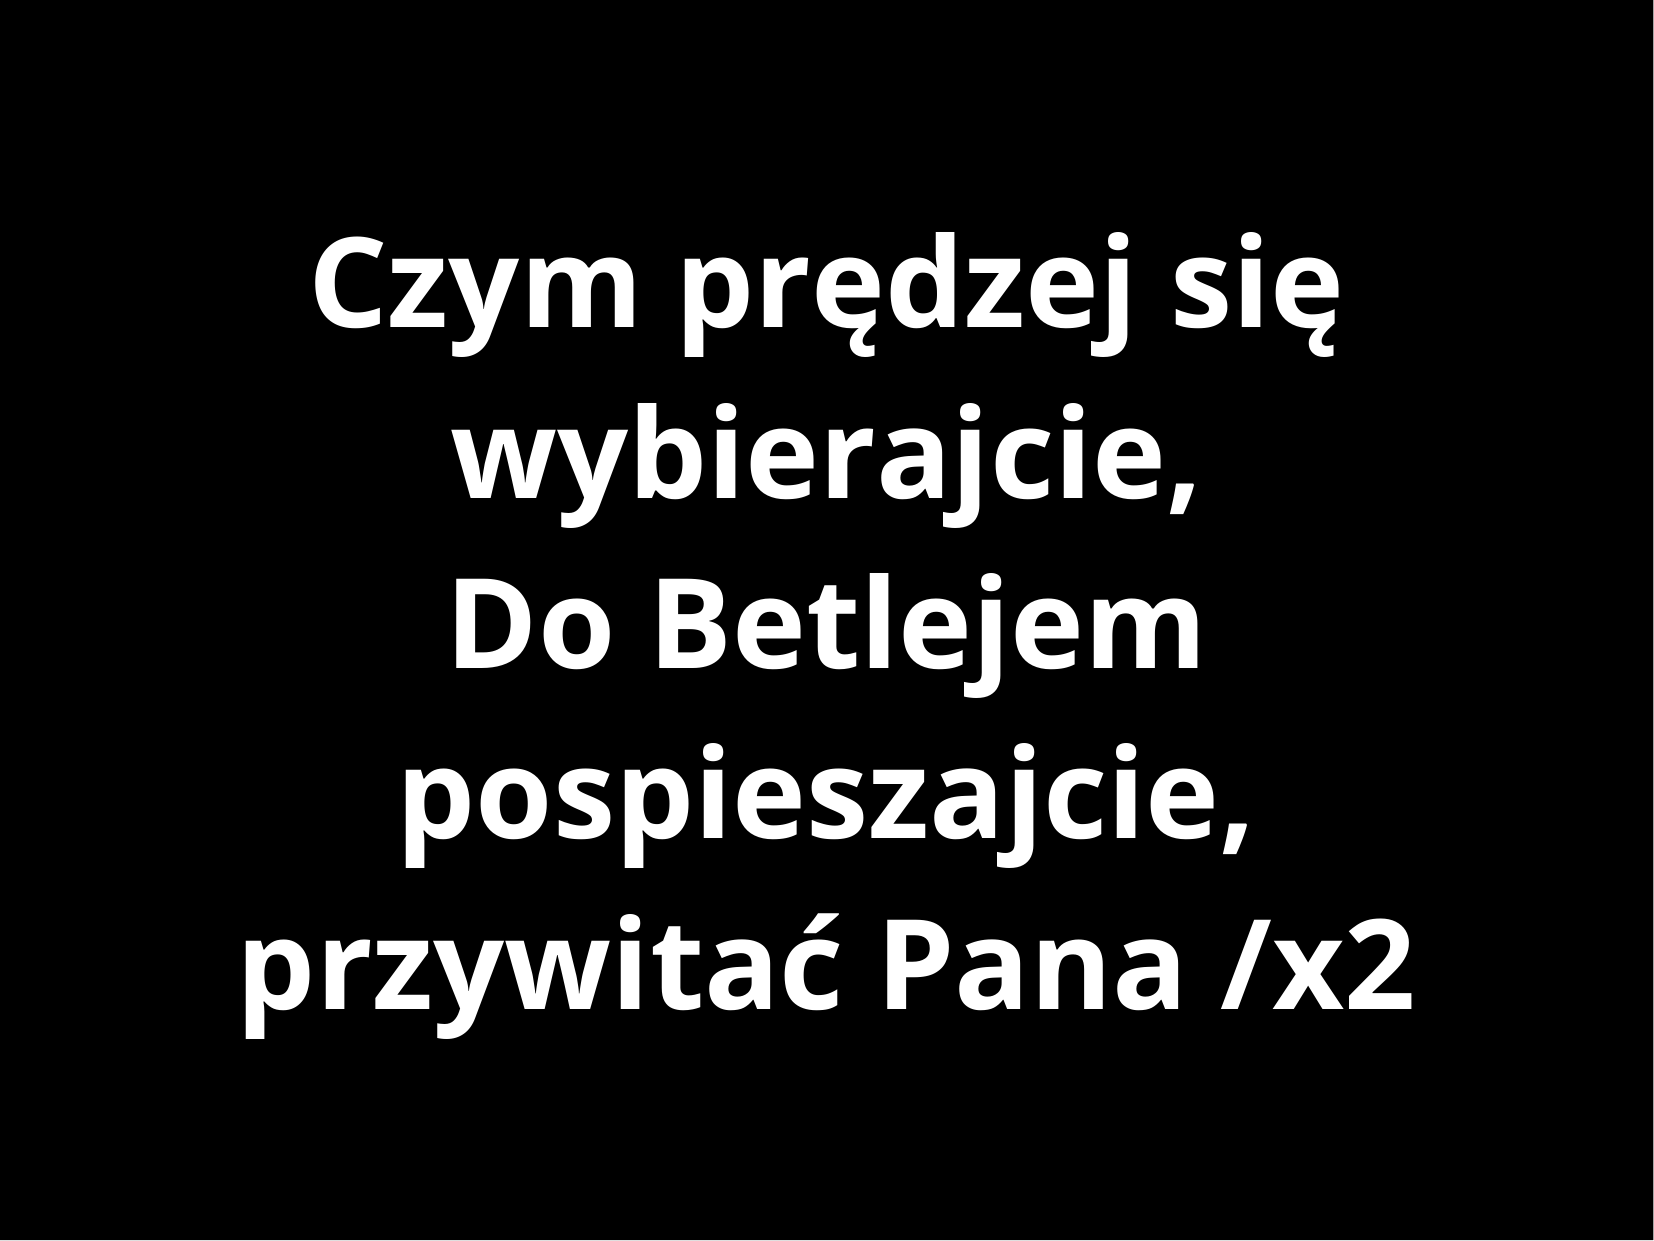

# Czym prędzej się wybierajcie, Do Betlejem pospieszajcie, przywitać Pana /x2